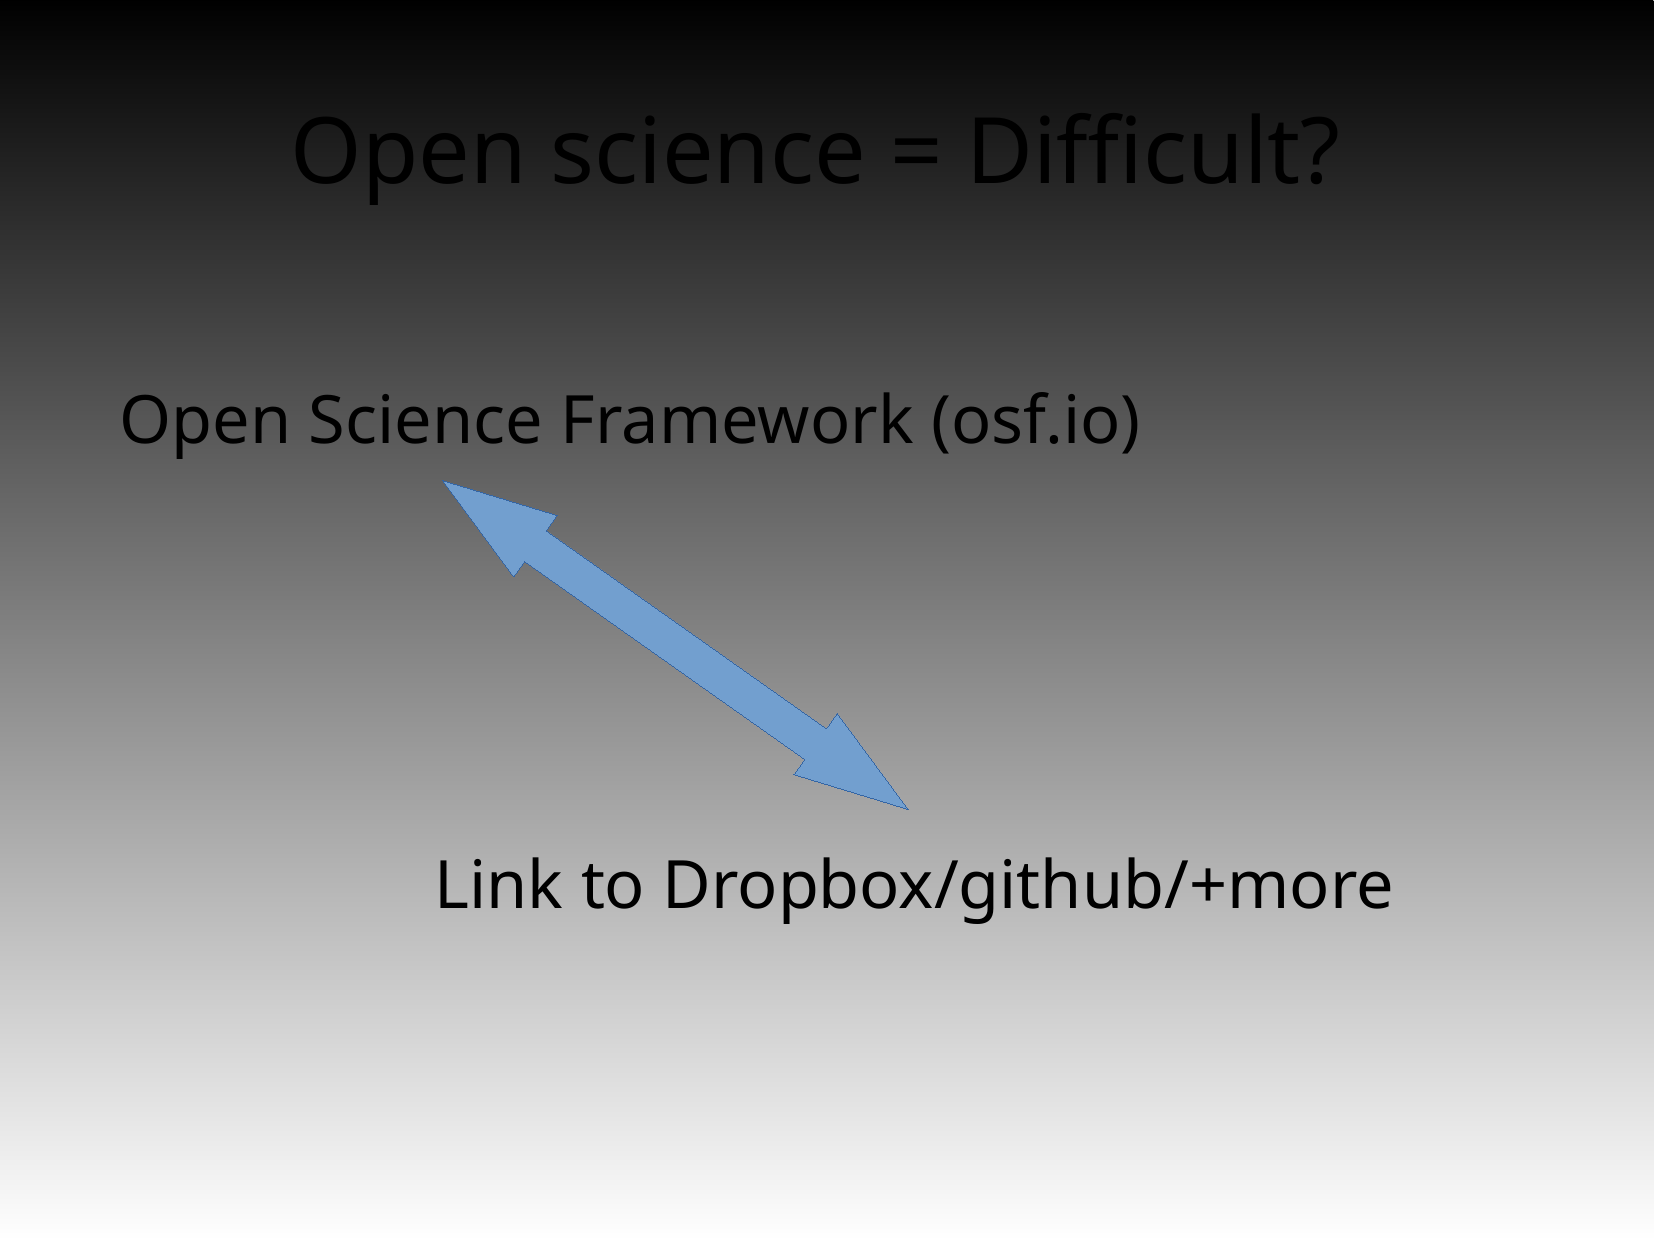

# Open science = Difficult?
Open Science Framework (osf.io)
Link to Dropbox/github/+more